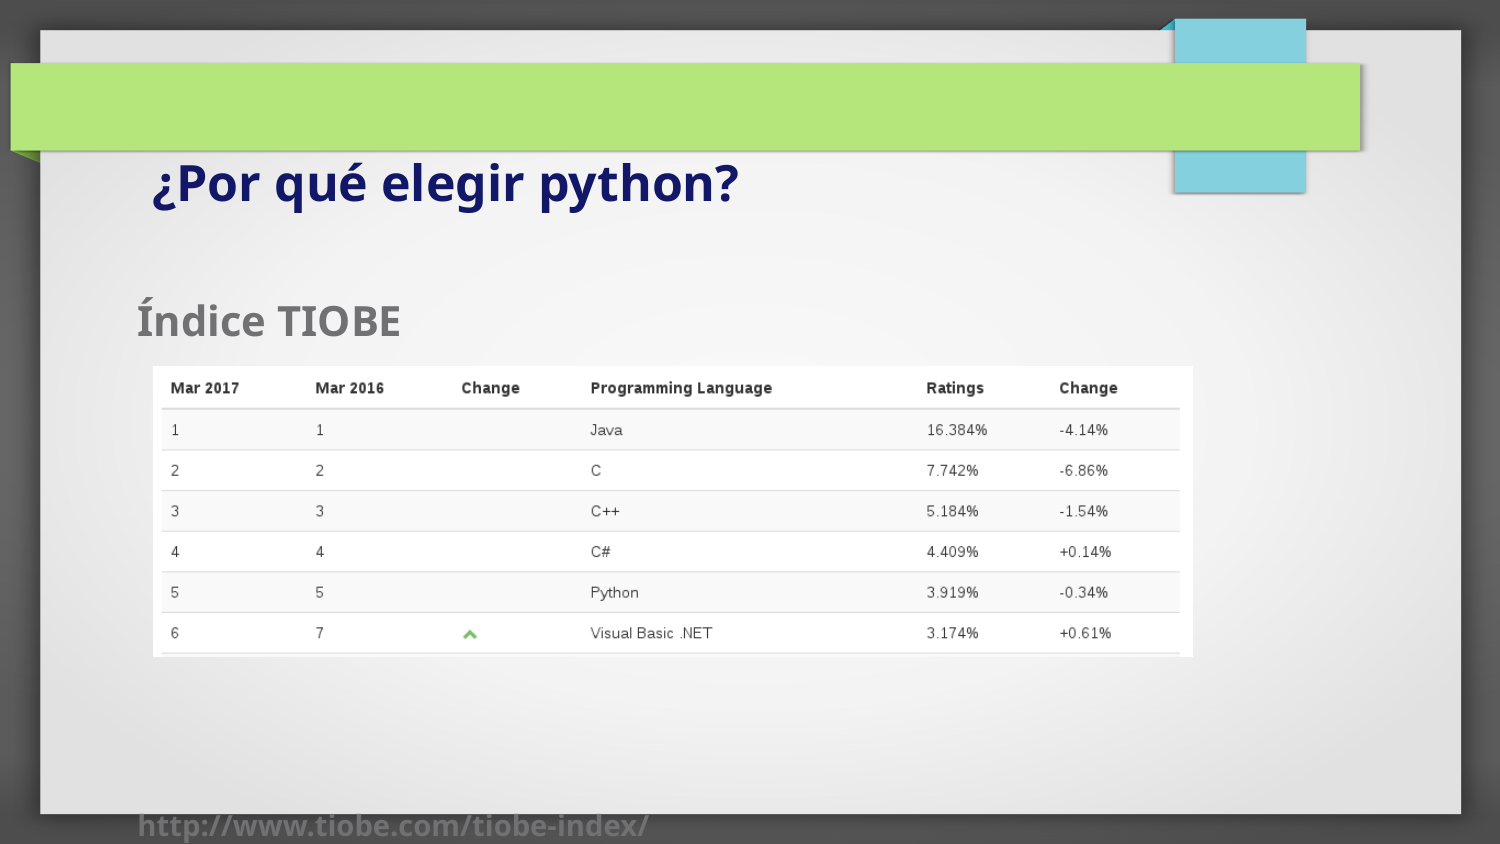

# ¿Por qué elegir python?
Índice TIOBE
http://www.tiobe.com/tiobe-index/